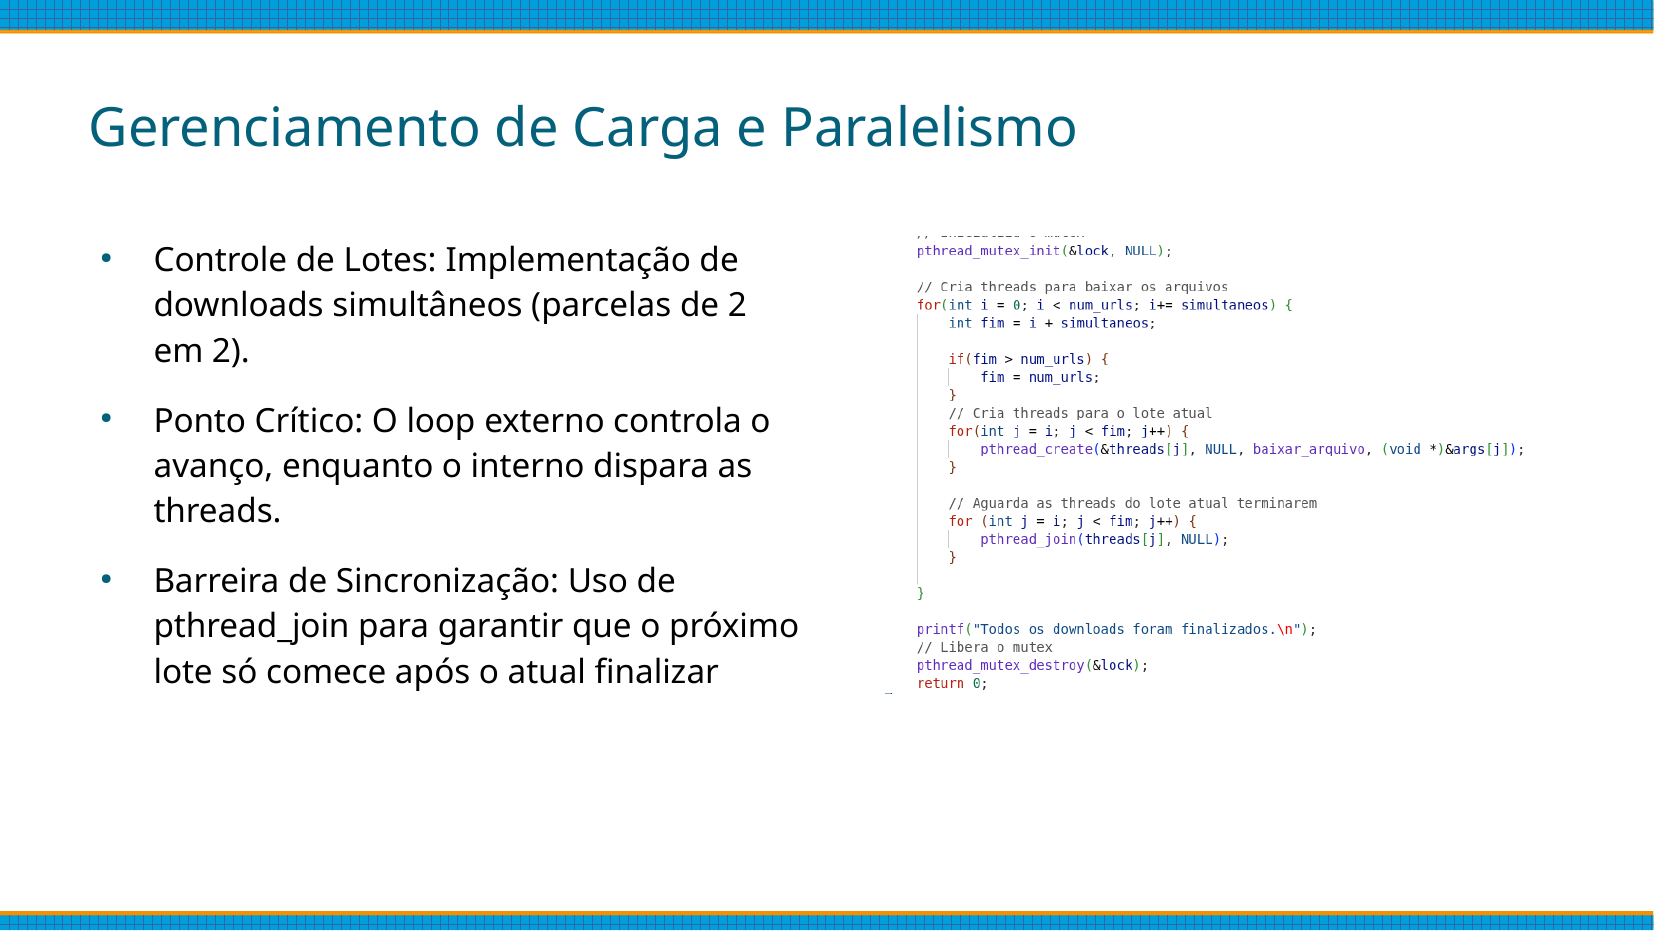

# Gerenciamento de Carga e Paralelismo
Controle de Lotes: Implementação de downloads simultâneos (parcelas de 2 em 2).
Ponto Crítico: O loop externo controla o avanço, enquanto o interno dispara as threads.
Barreira de Sincronização: Uso de pthread_join para garantir que o próximo lote só comece após o atual finalizar